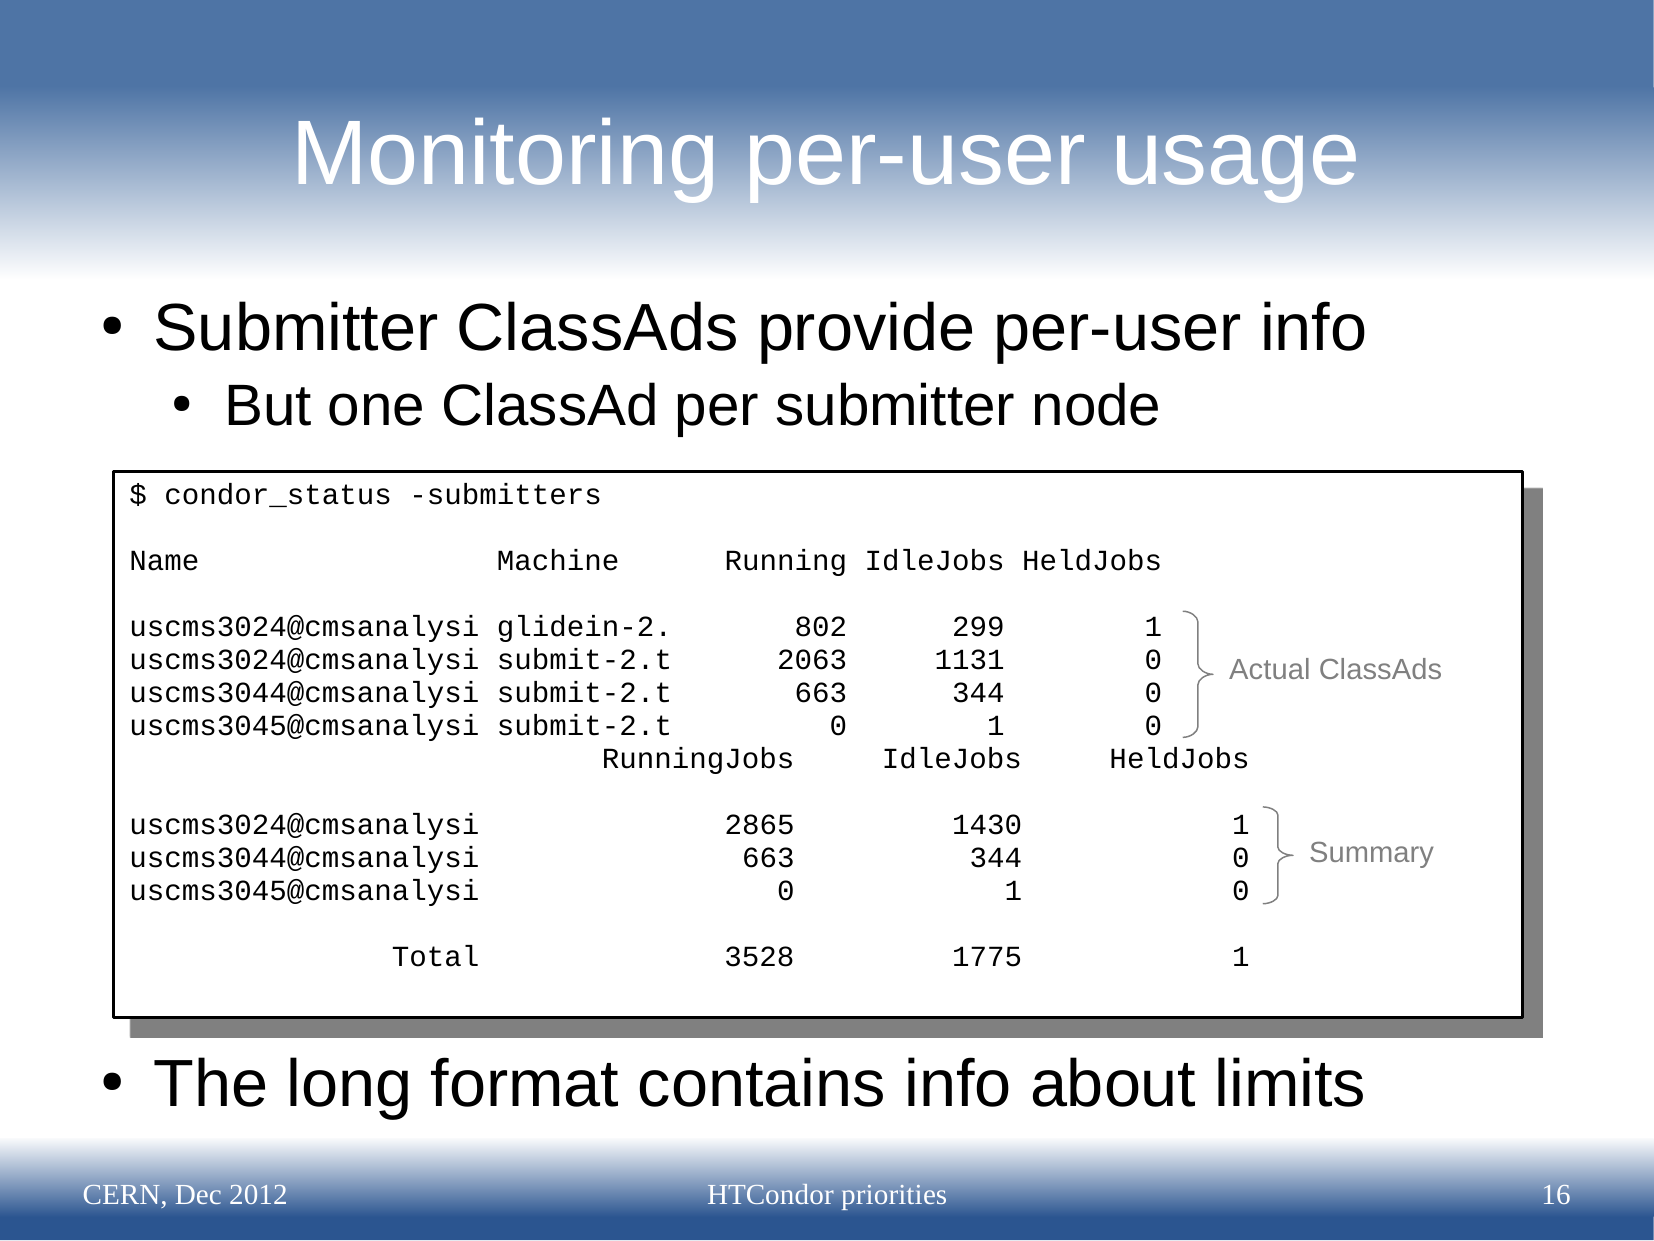

# Monitoring per-user usage
Submitter ClassAds provide per-user info
But one ClassAd per submitter node
The long format contains info about limits
$ condor_status -submitters
Name Machine Running IdleJobs HeldJobs
uscms3024@cmsanalysi glidein-2. 802 299 1
uscms3024@cmsanalysi submit-2.t 2063 1131 0
uscms3044@cmsanalysi submit-2.t 663 344 0
uscms3045@cmsanalysi submit-2.t 0 1 0
 RunningJobs IdleJobs HeldJobs
uscms3024@cmsanalysi 2865 1430 1
uscms3044@cmsanalysi 663 344 0
uscms3045@cmsanalysi 0 1 0
 Total 3528 1775 1
Actual ClassAds
Summary
CERN, Dec 2012
HTCondor priorities
16